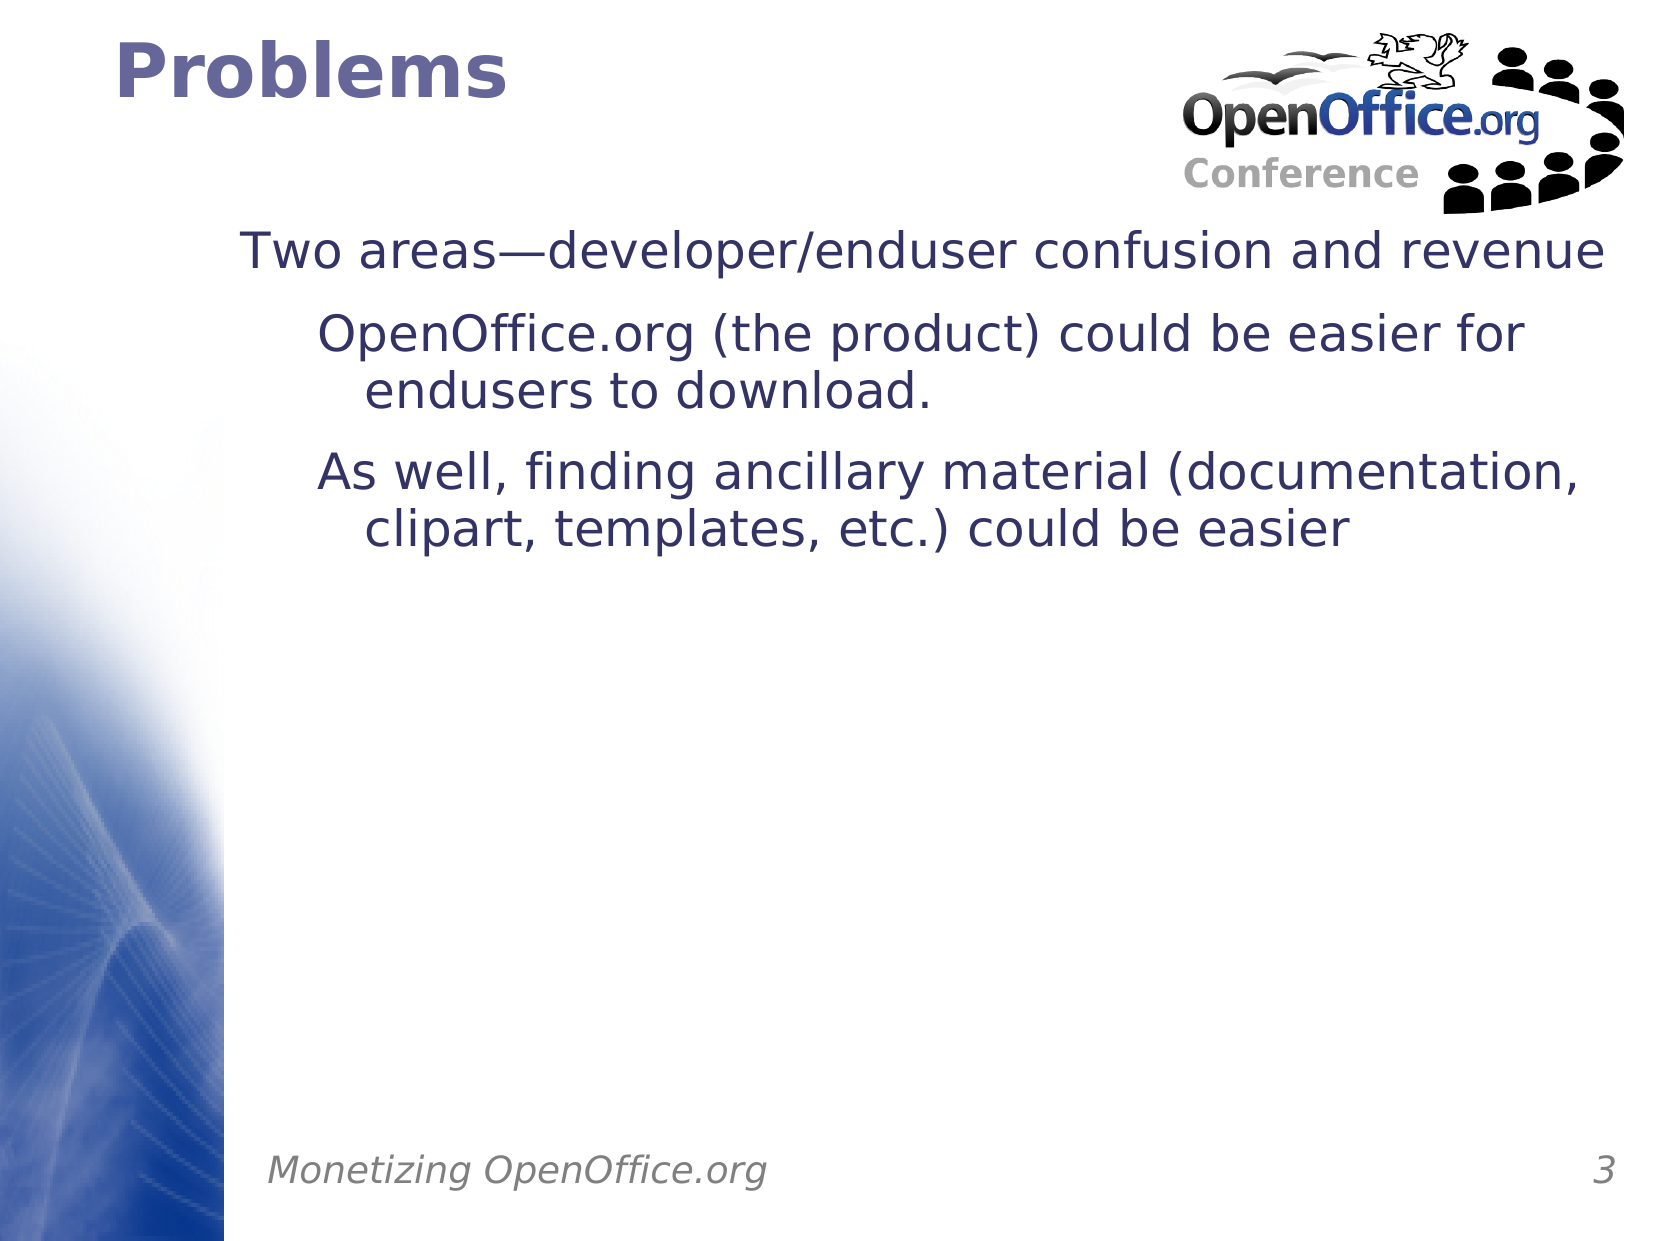

# Problems
Two areas—developer/enduser confusion and revenue
OpenOffice.org (the product) could be easier for endusers to download.
As well, finding ancillary material (documentation, clipart, templates, etc.) could be easier